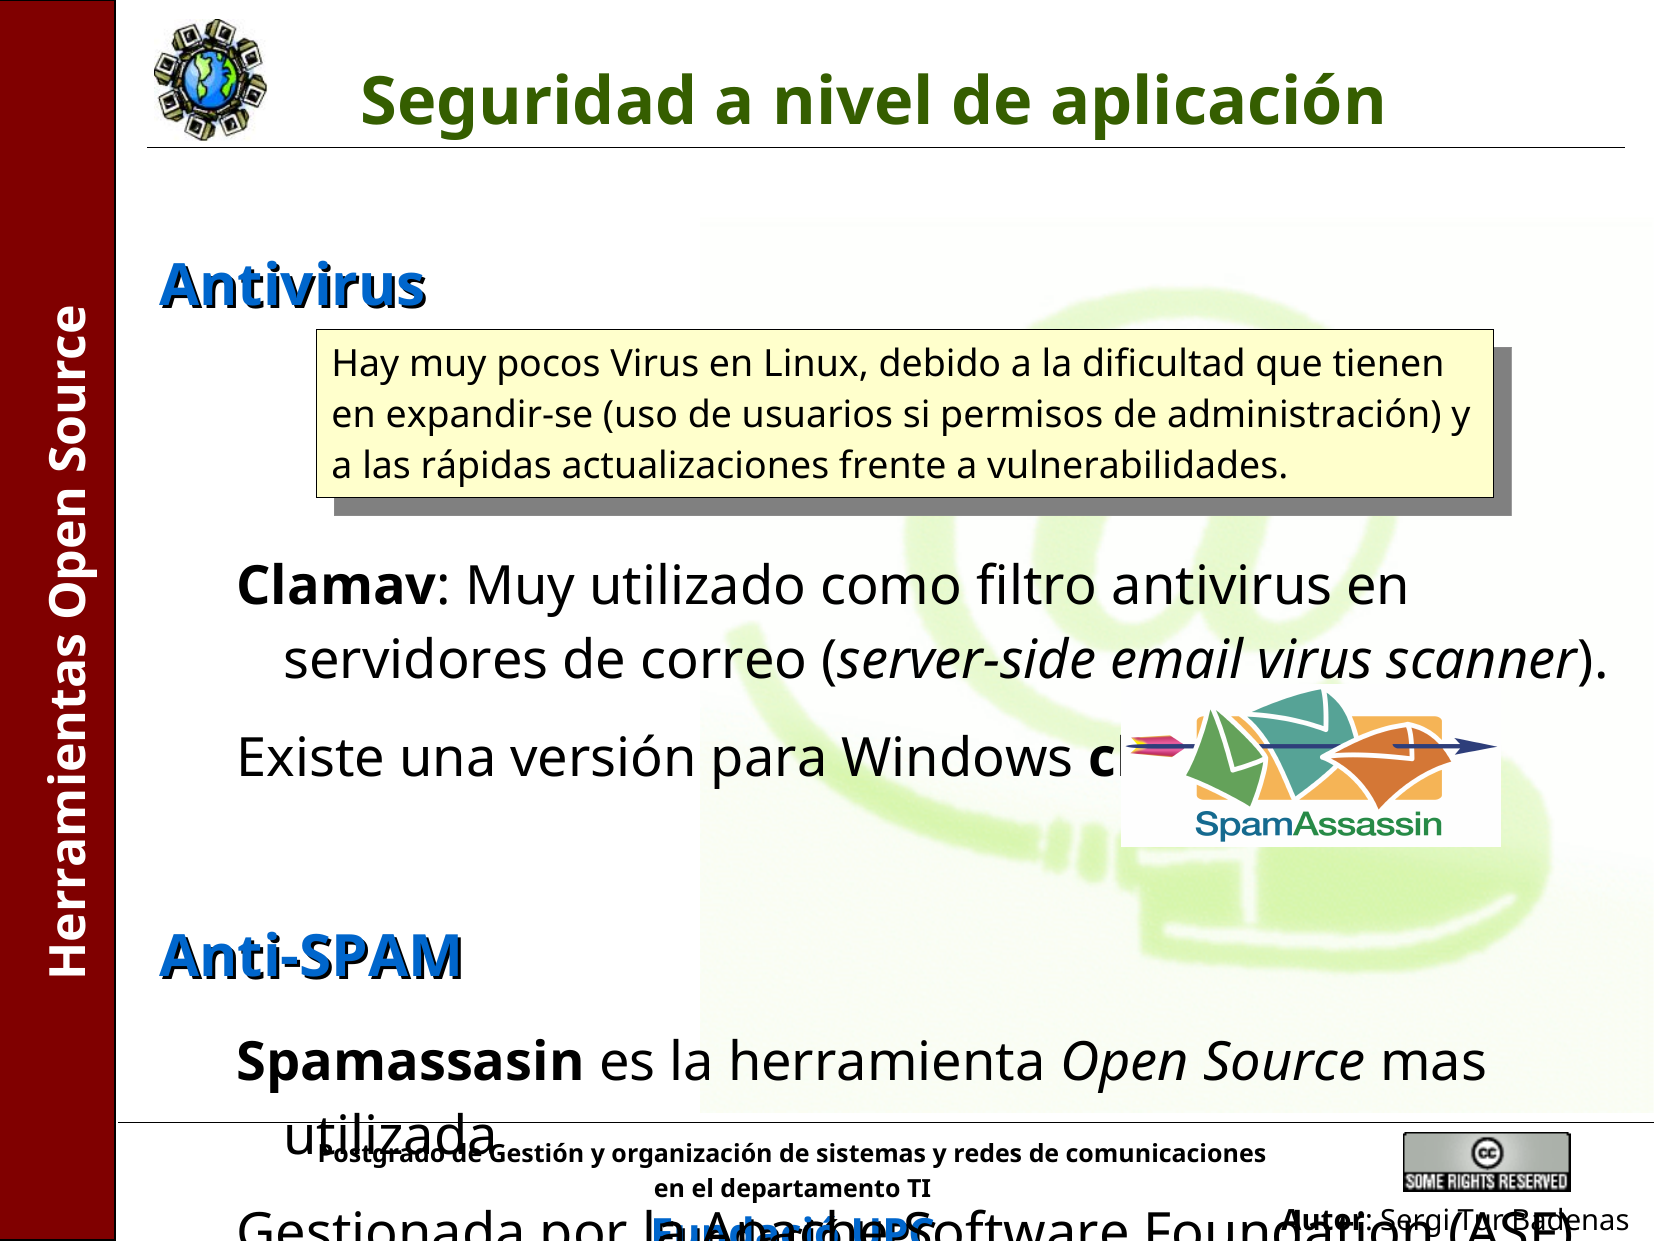

# Seguridad a nivel de aplicación
Antivirus
Clamav: Muy utilizado como filtro antivirus en servidores de correo (server-side email virus scanner).
Existe una versión para Windows clamWin
Anti-SPAM
Spamassasin es la herramienta Open Source mas utilizada
Gestionada por la Apache Software Foundation (ASF)
Hay muy pocos Virus en Linux, debido a la dificultad que tienen en expandir-se (uso de usuarios si permisos de administración) y a las rápidas actualizaciones frente a vulnerabilidades.